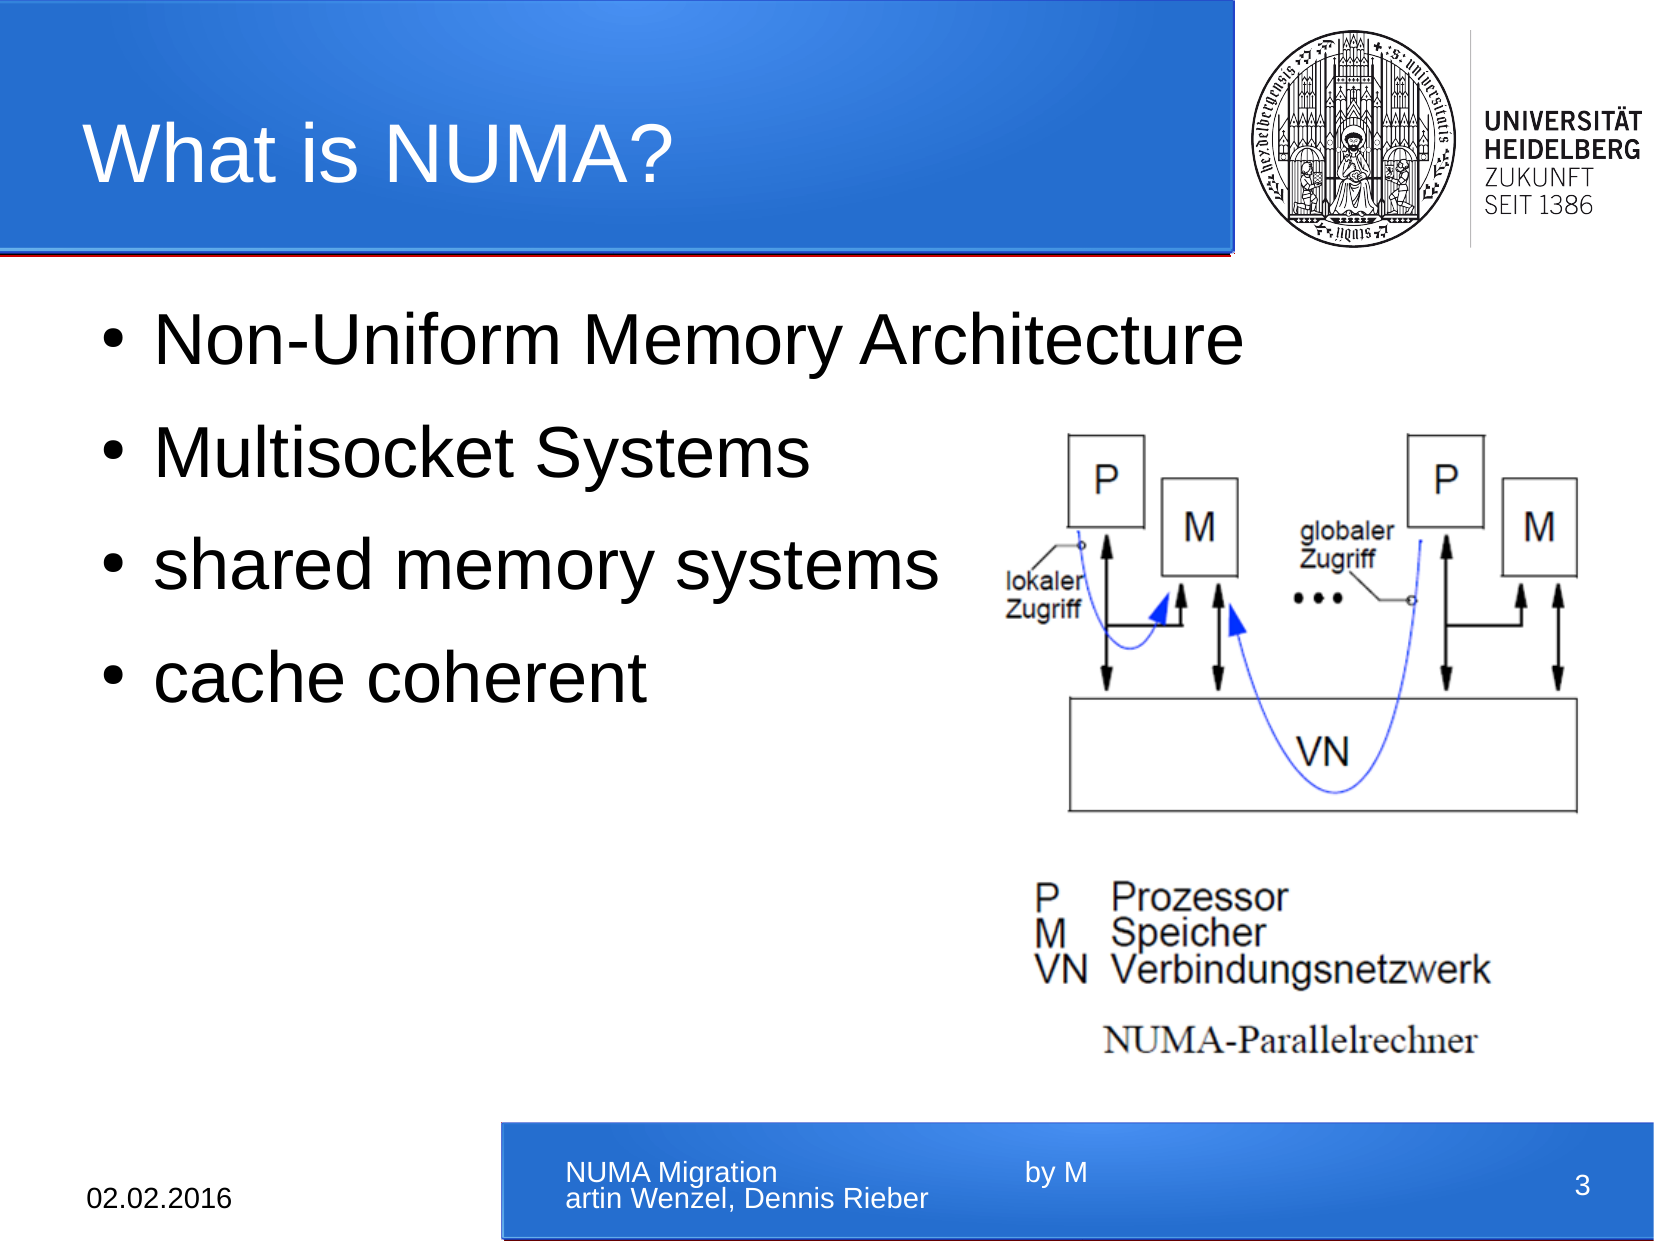

# What is NUMA?
Non-Uniform Memory Architecture
Multisocket Systems
shared memory systems
cache coherent
NUMA Migration by Martin Wenzel, Dennis Rieber
3
02.02.2016